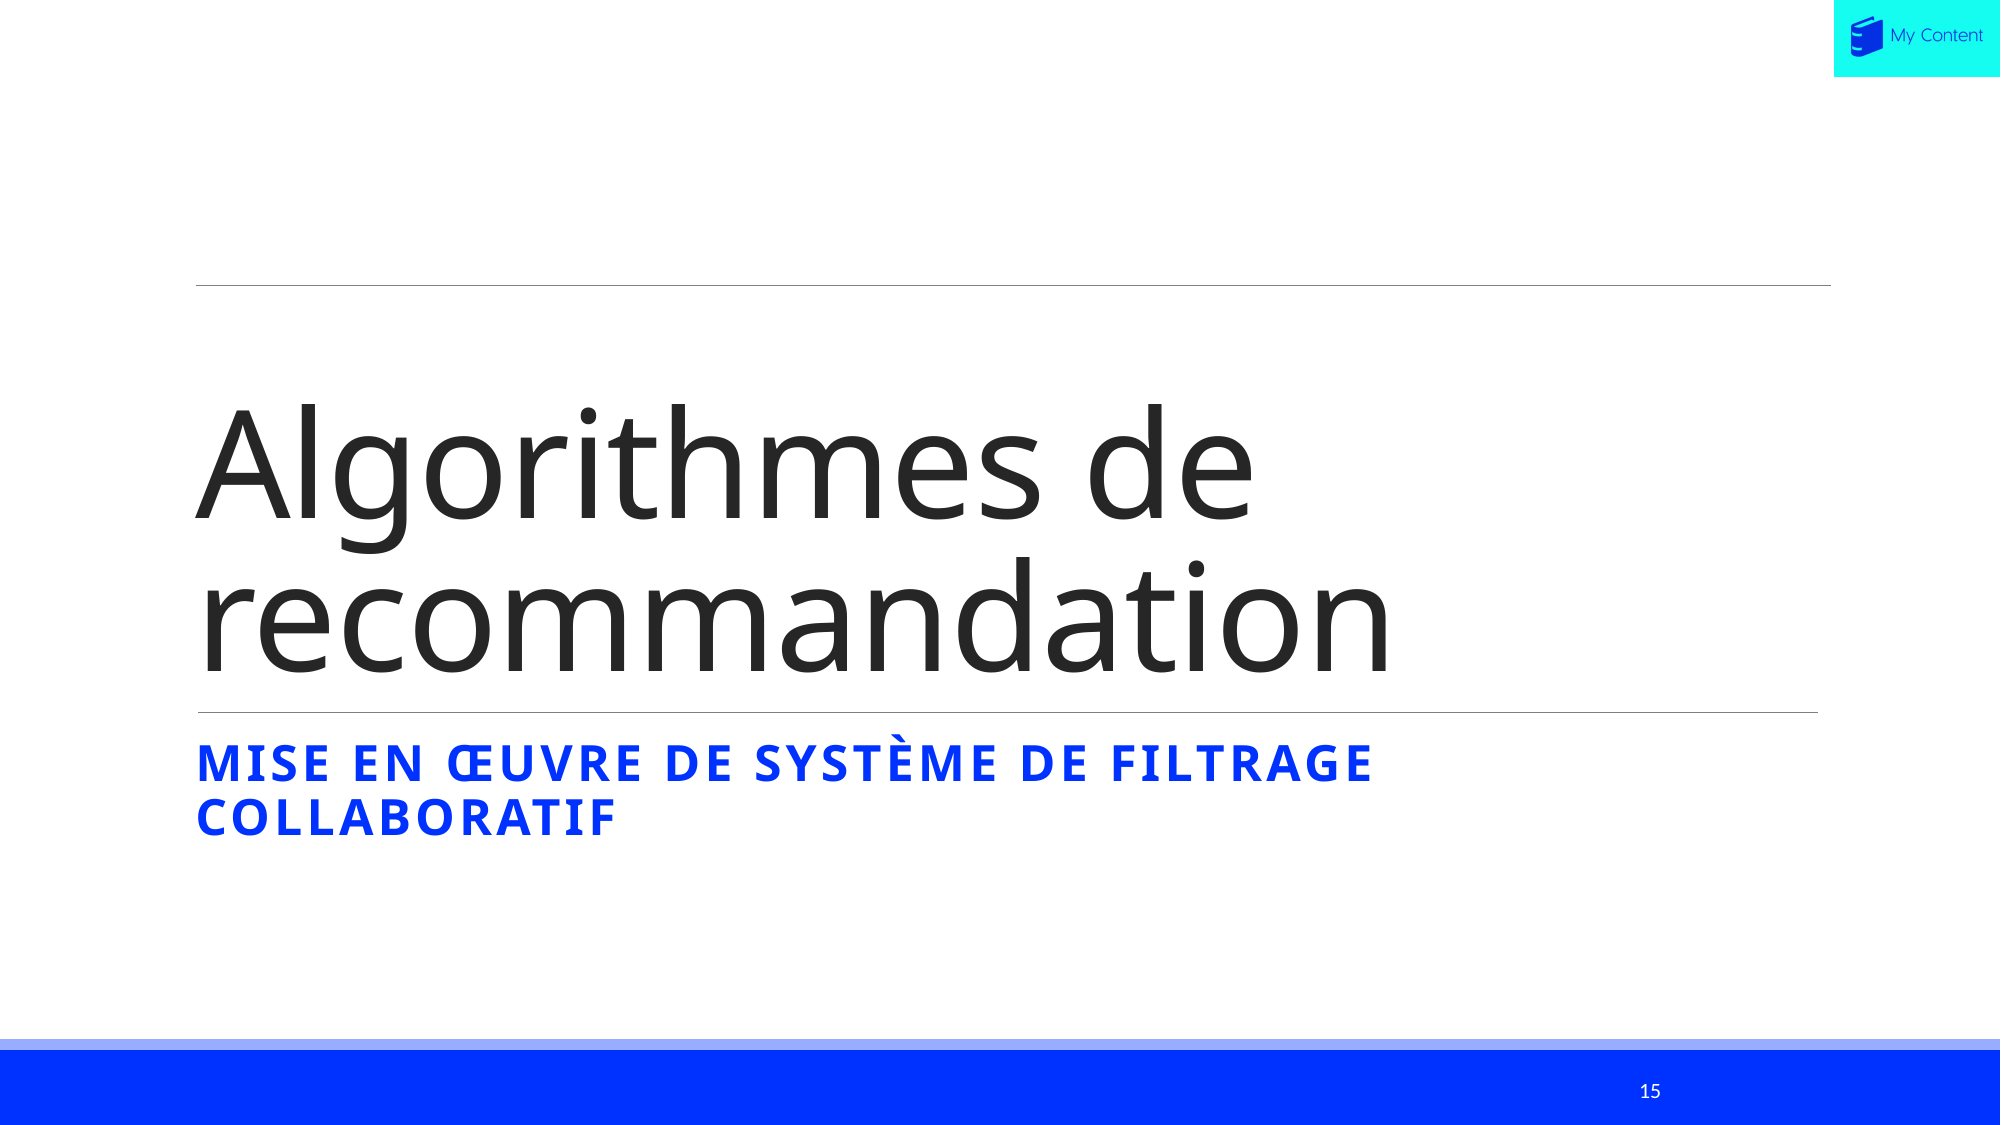

# Algorithmes de recommandation
Mise en œuvre de système de filtrage collaboratif